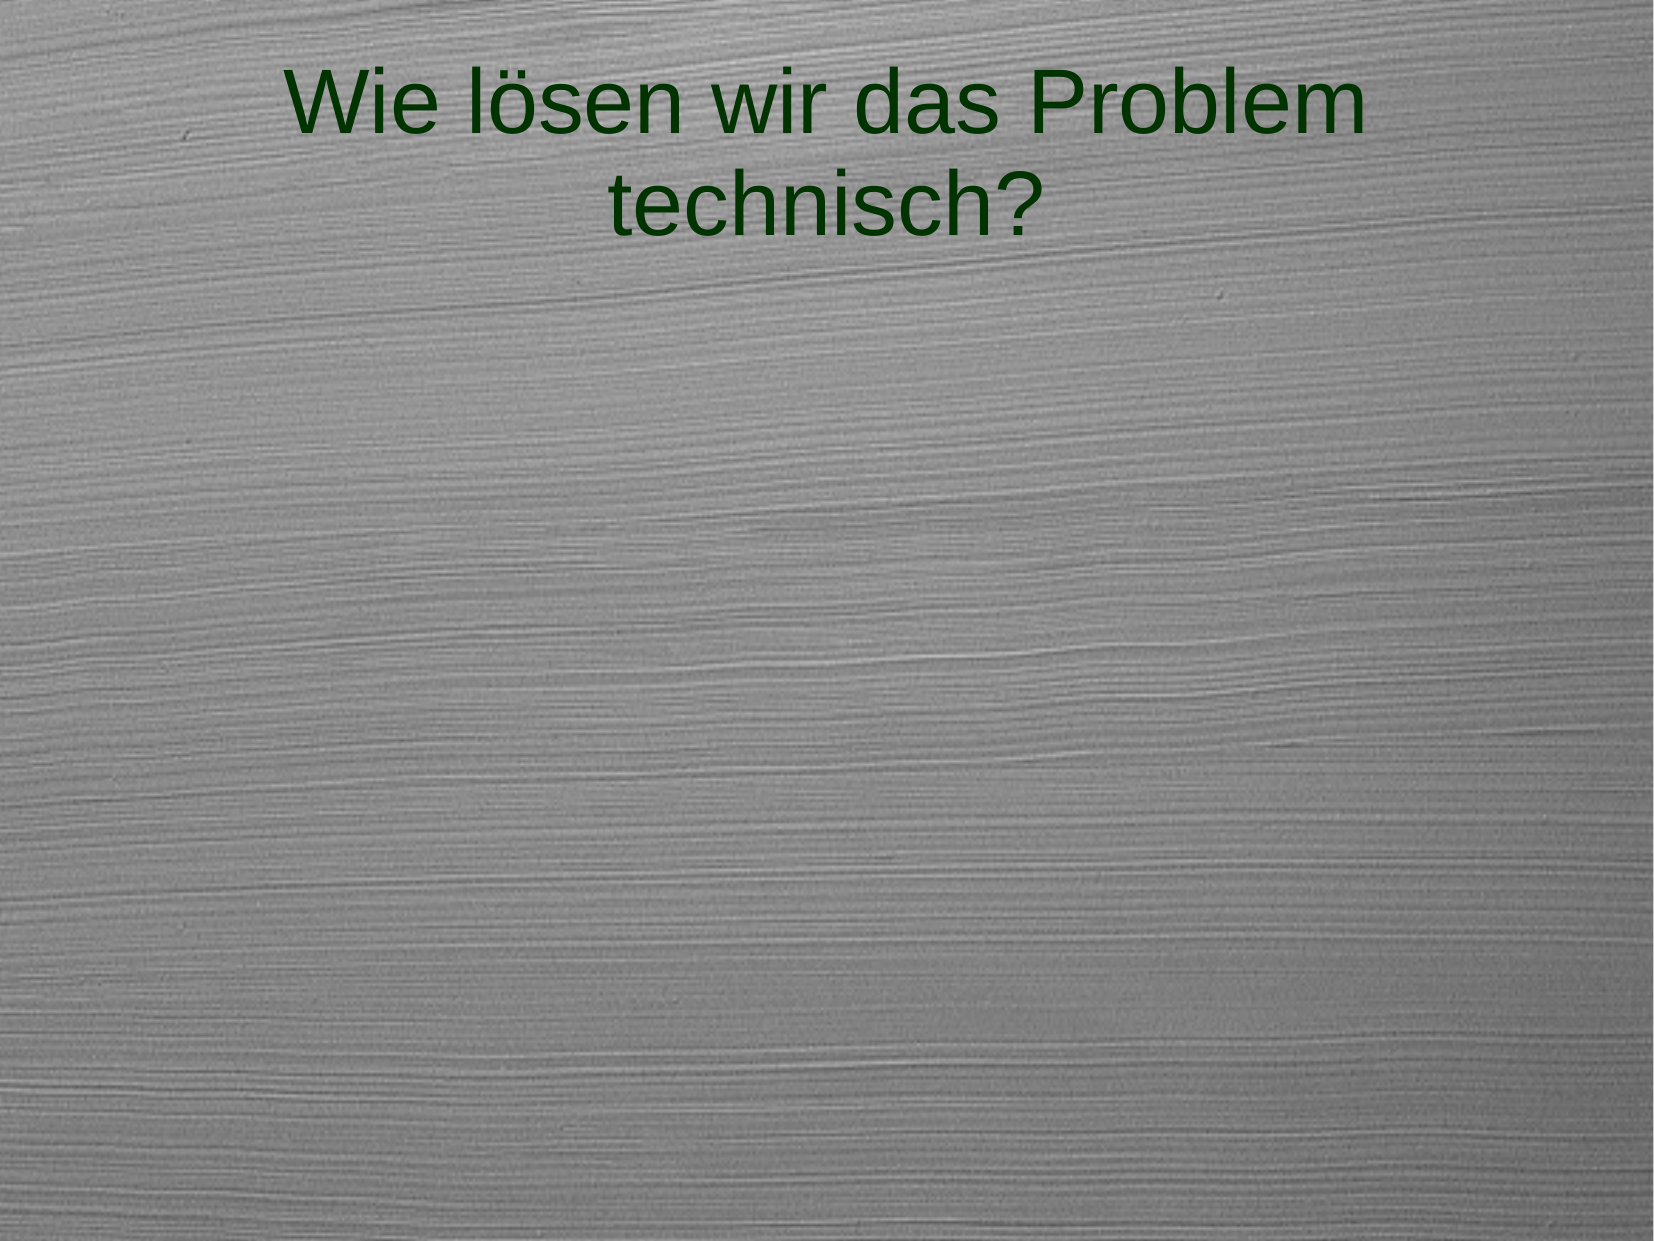

# Wie lösen wir das Problem technisch?